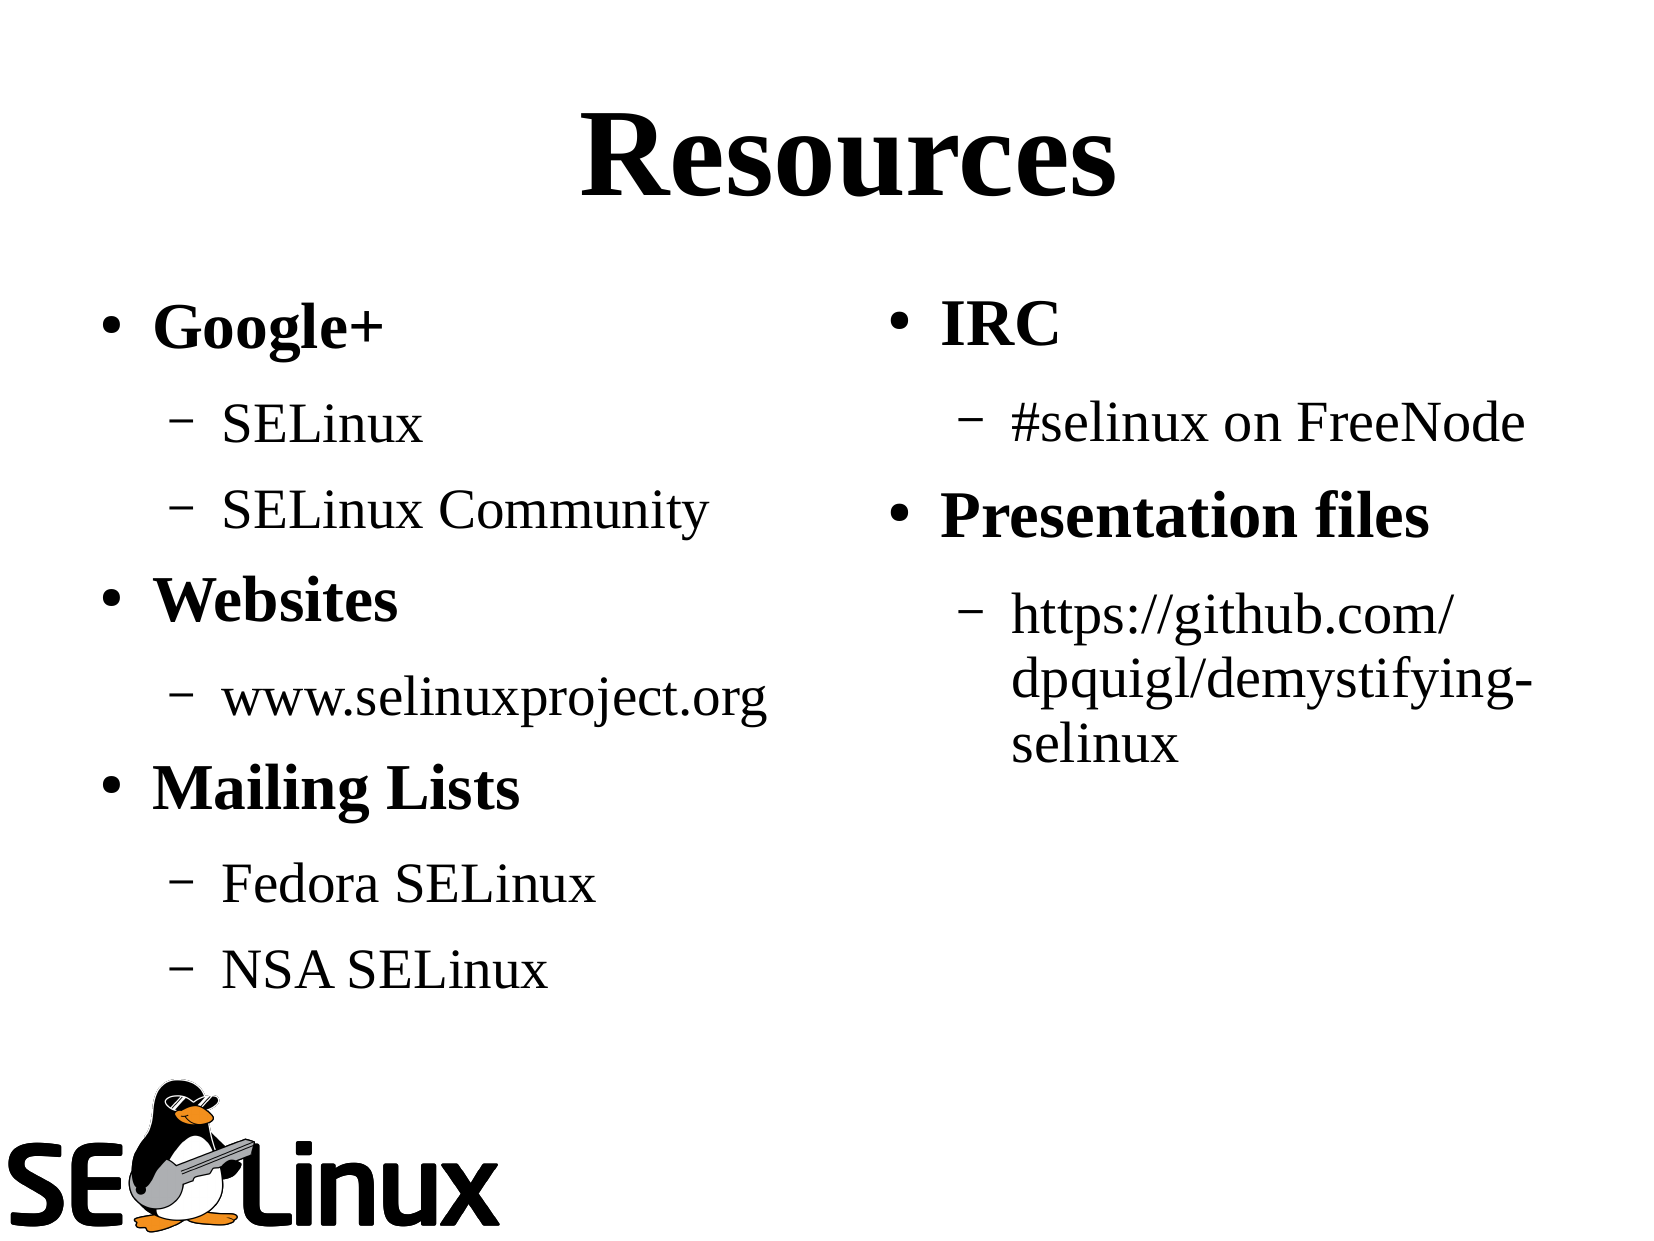

# Resources
IRC
#selinux on FreeNode
Presentation files
https://github.com/dpquigl/demystifying-selinux
Google+
SELinux
SELinux Community
Websites
www.selinuxproject.org
Mailing Lists
Fedora SELinux
NSA SELinux